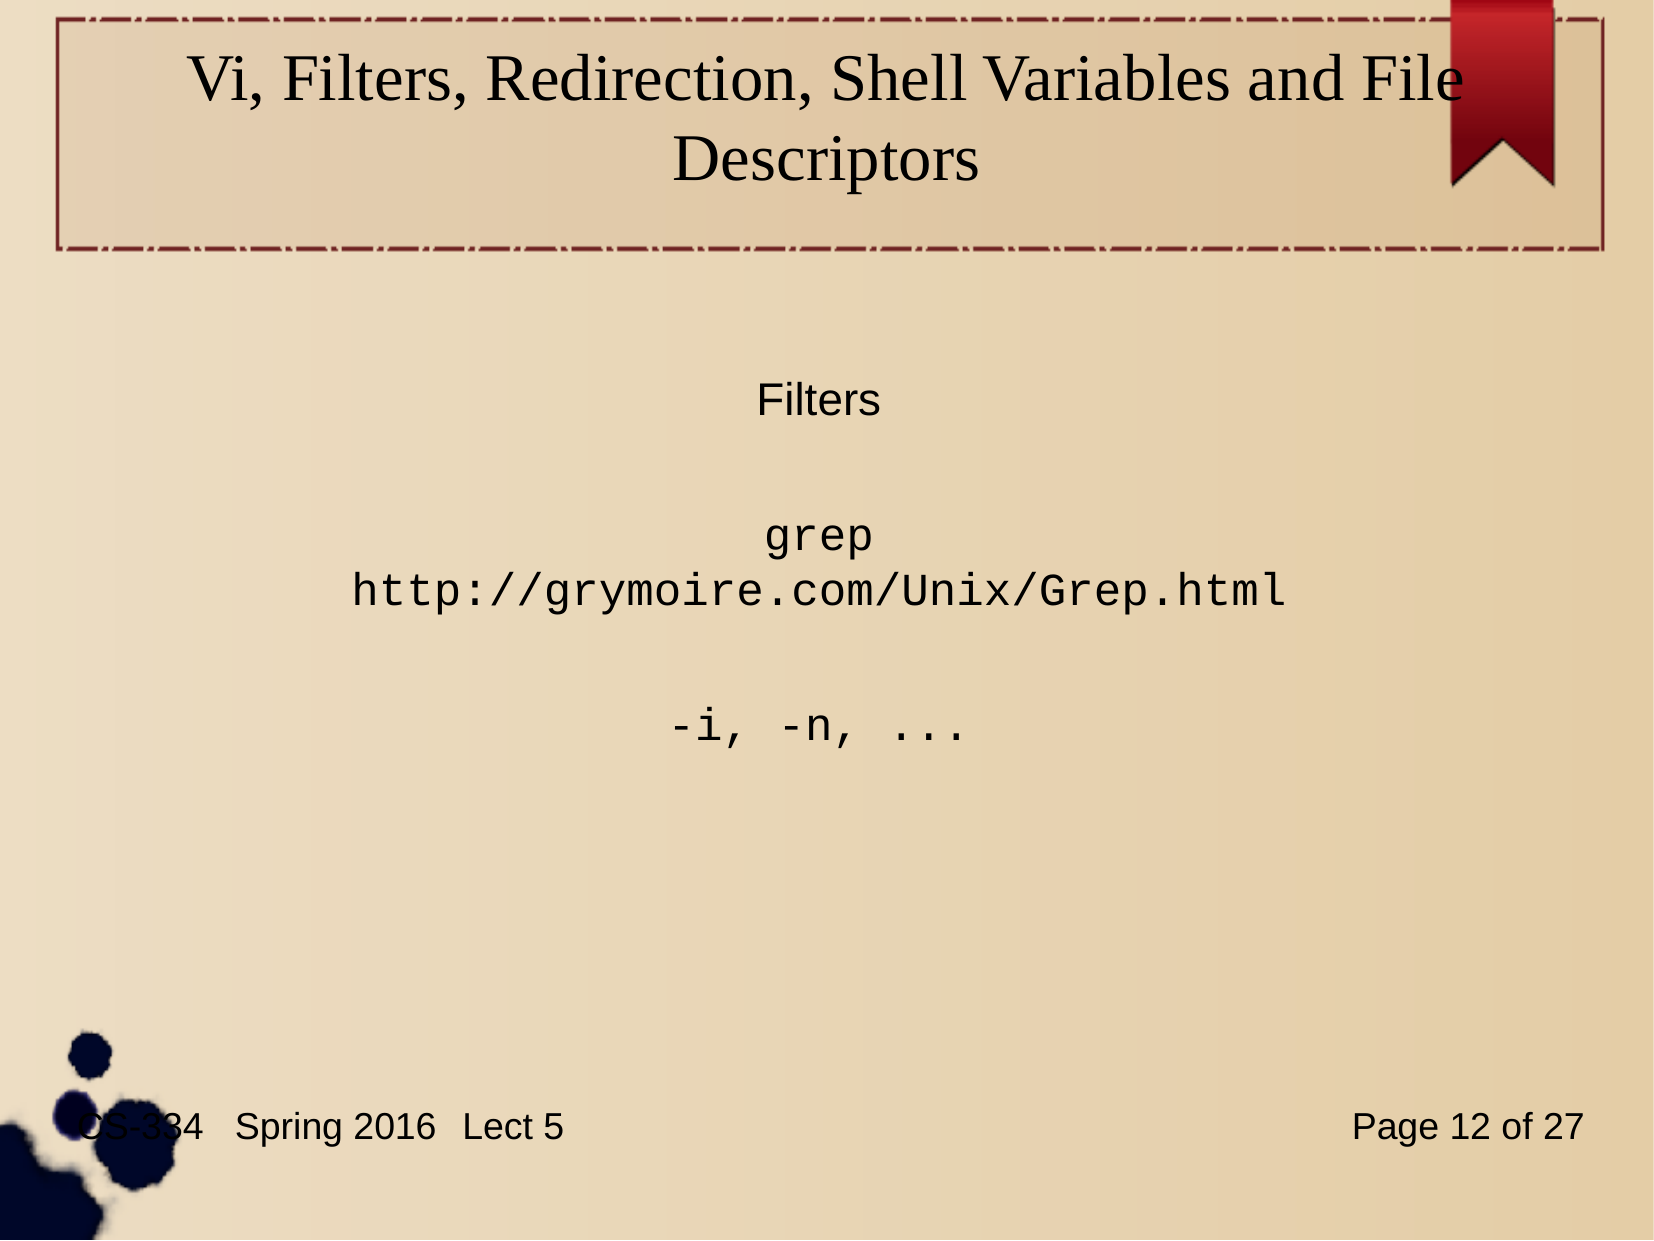

Vi, Filters, Redirection, Shell Variables and File Descriptors
Filters
grep
http://grymoire.com/Unix/Grep.html
-i, -n, ...
CS-334 Spring 2016	 Lect 5											Page of 27